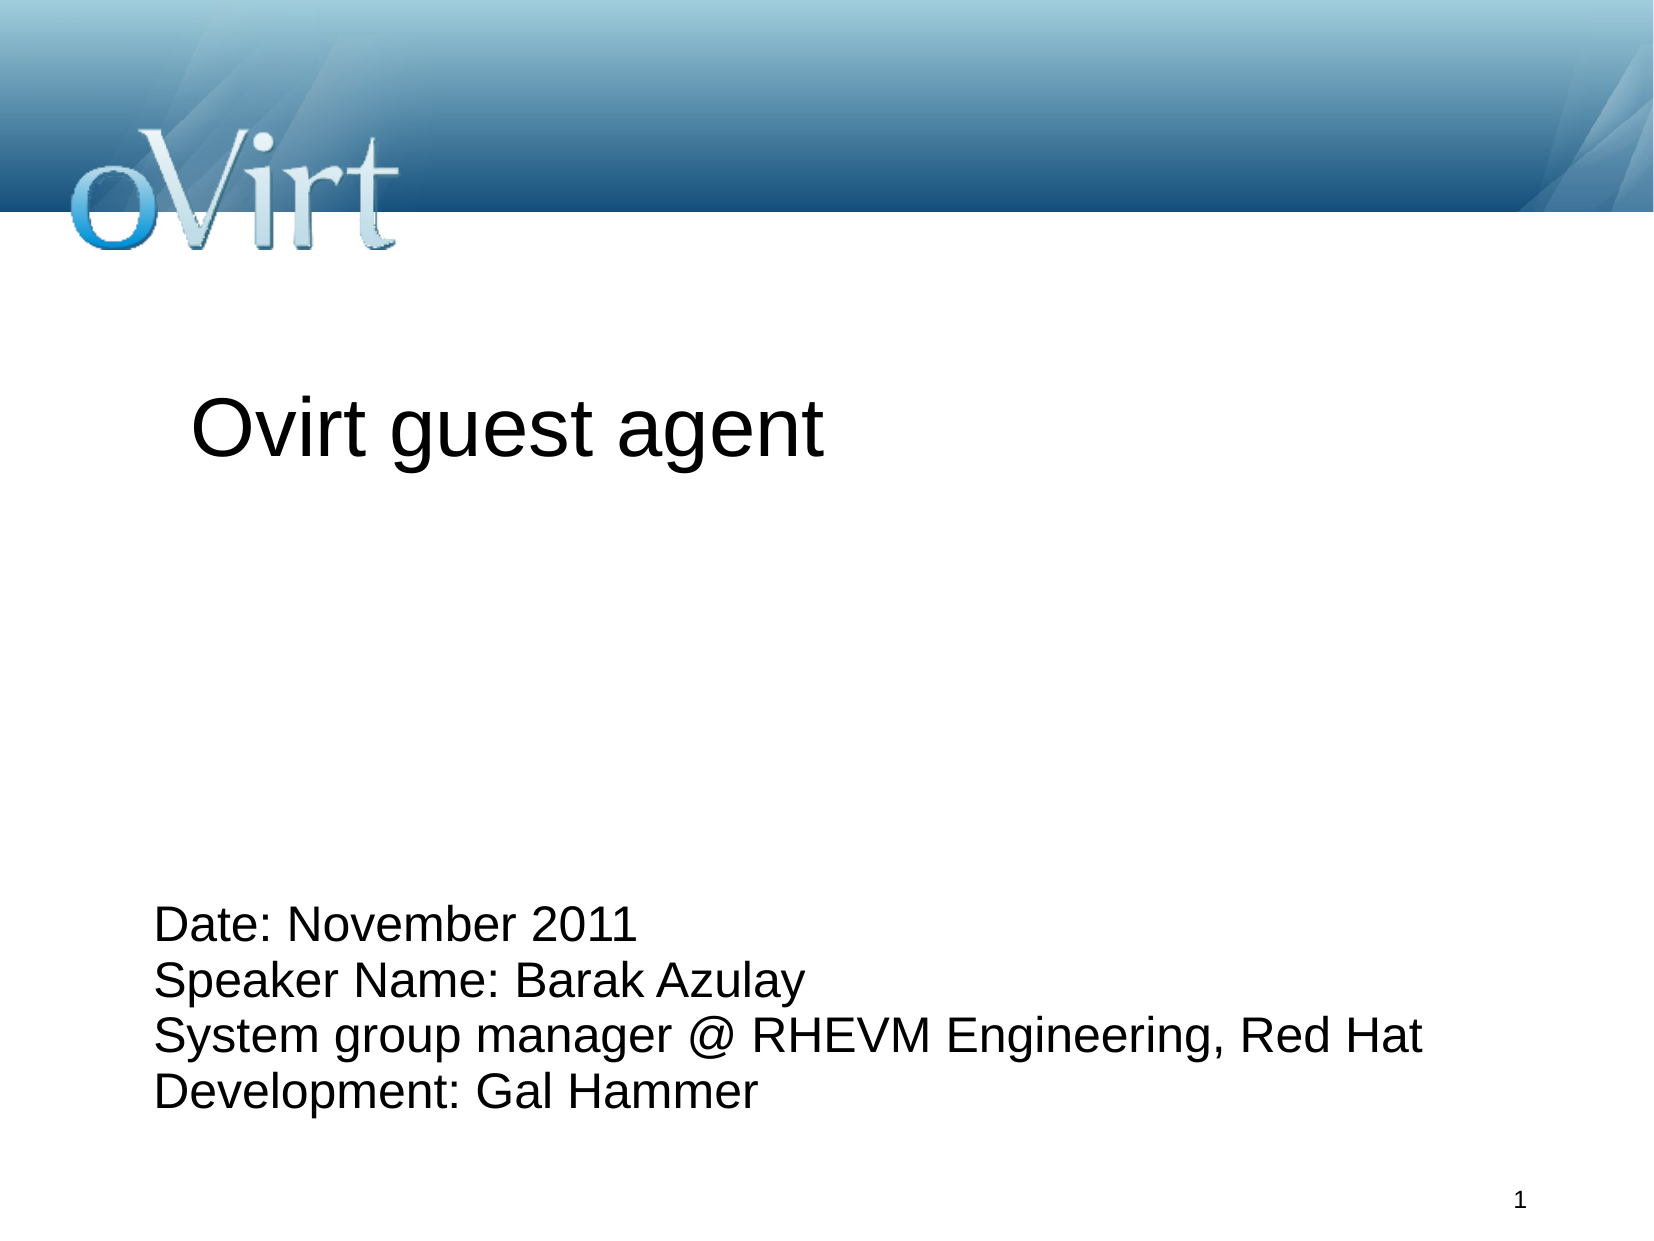

Ovirt guest agent
Date: November 2011
Speaker Name: Barak Azulay
System group manager @ RHEVM Engineering, Red Hat
Development: Gal Hammer